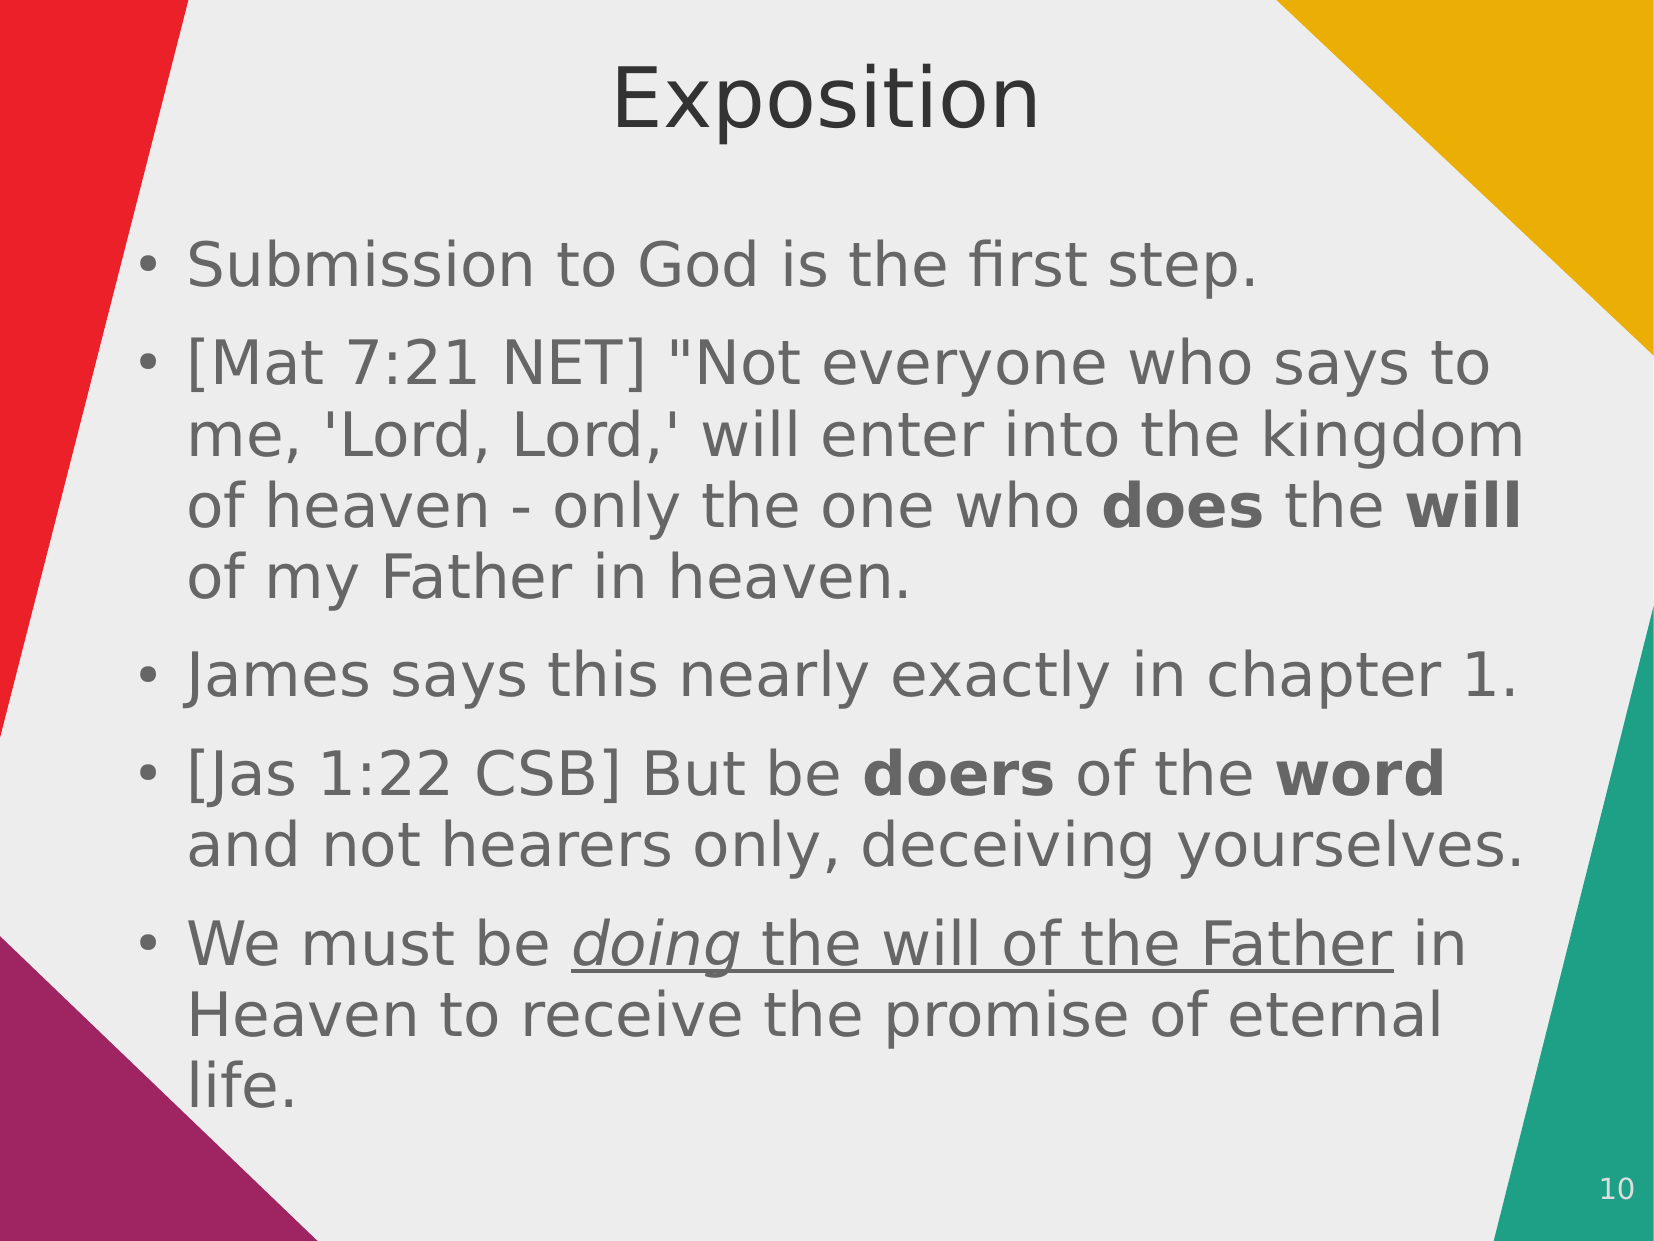

# Exposition
Submission to God is the first step.
[Mat 7:21 NET] "Not everyone who says to me, 'Lord, Lord,' will enter into the kingdom of heaven - only the one who does the will of my Father in heaven.
James says this nearly exactly in chapter 1.
[Jas 1:22 CSB] But be doers of the word and not hearers only, deceiving yourselves.
We must be doing the will of the Father in Heaven to receive the promise of eternal life.
10